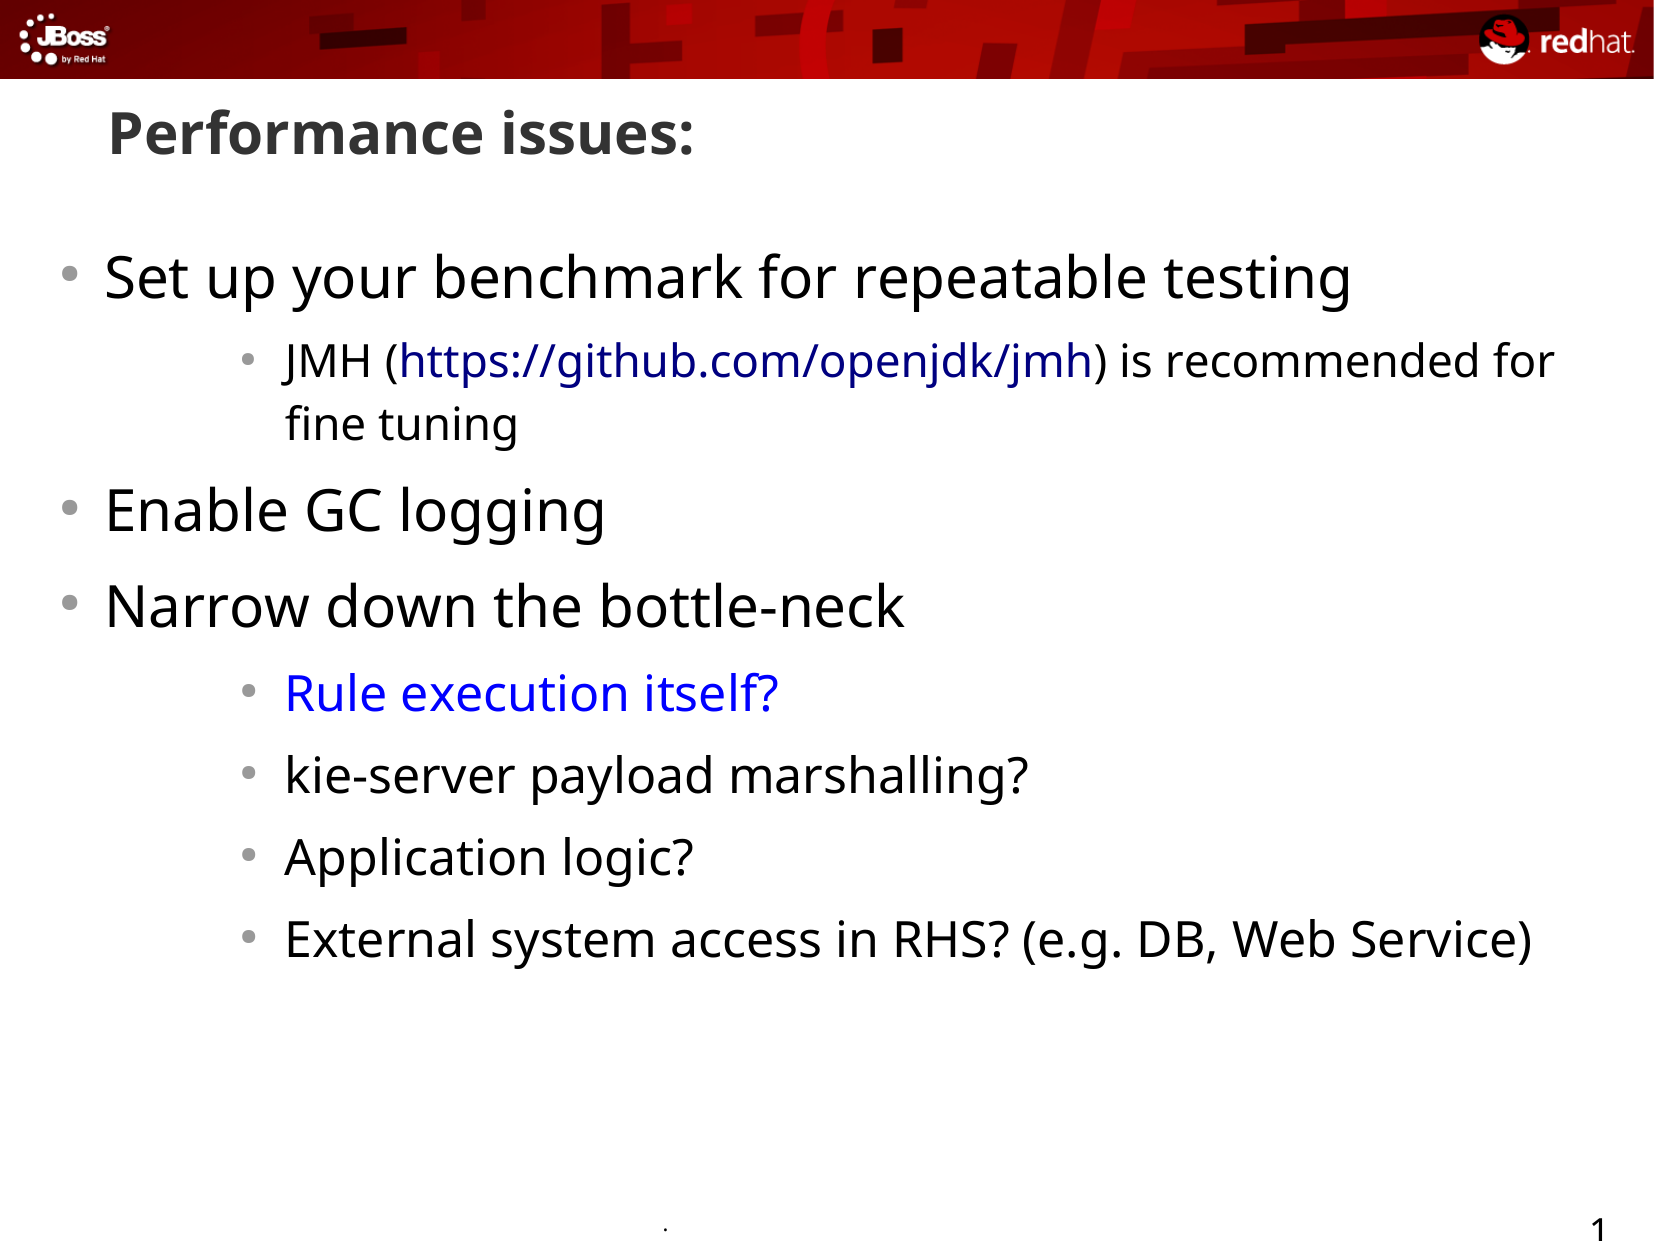

# Performance issues:
Set up your benchmark for repeatable testing
JMH (https://github.com/openjdk/jmh) is recommended for fine tuning
Enable GC logging
Narrow down the bottle-neck
Rule execution itself?
kie-server payload marshalling?
Application logic?
External system access in RHS? (e.g. DB, Web Service)